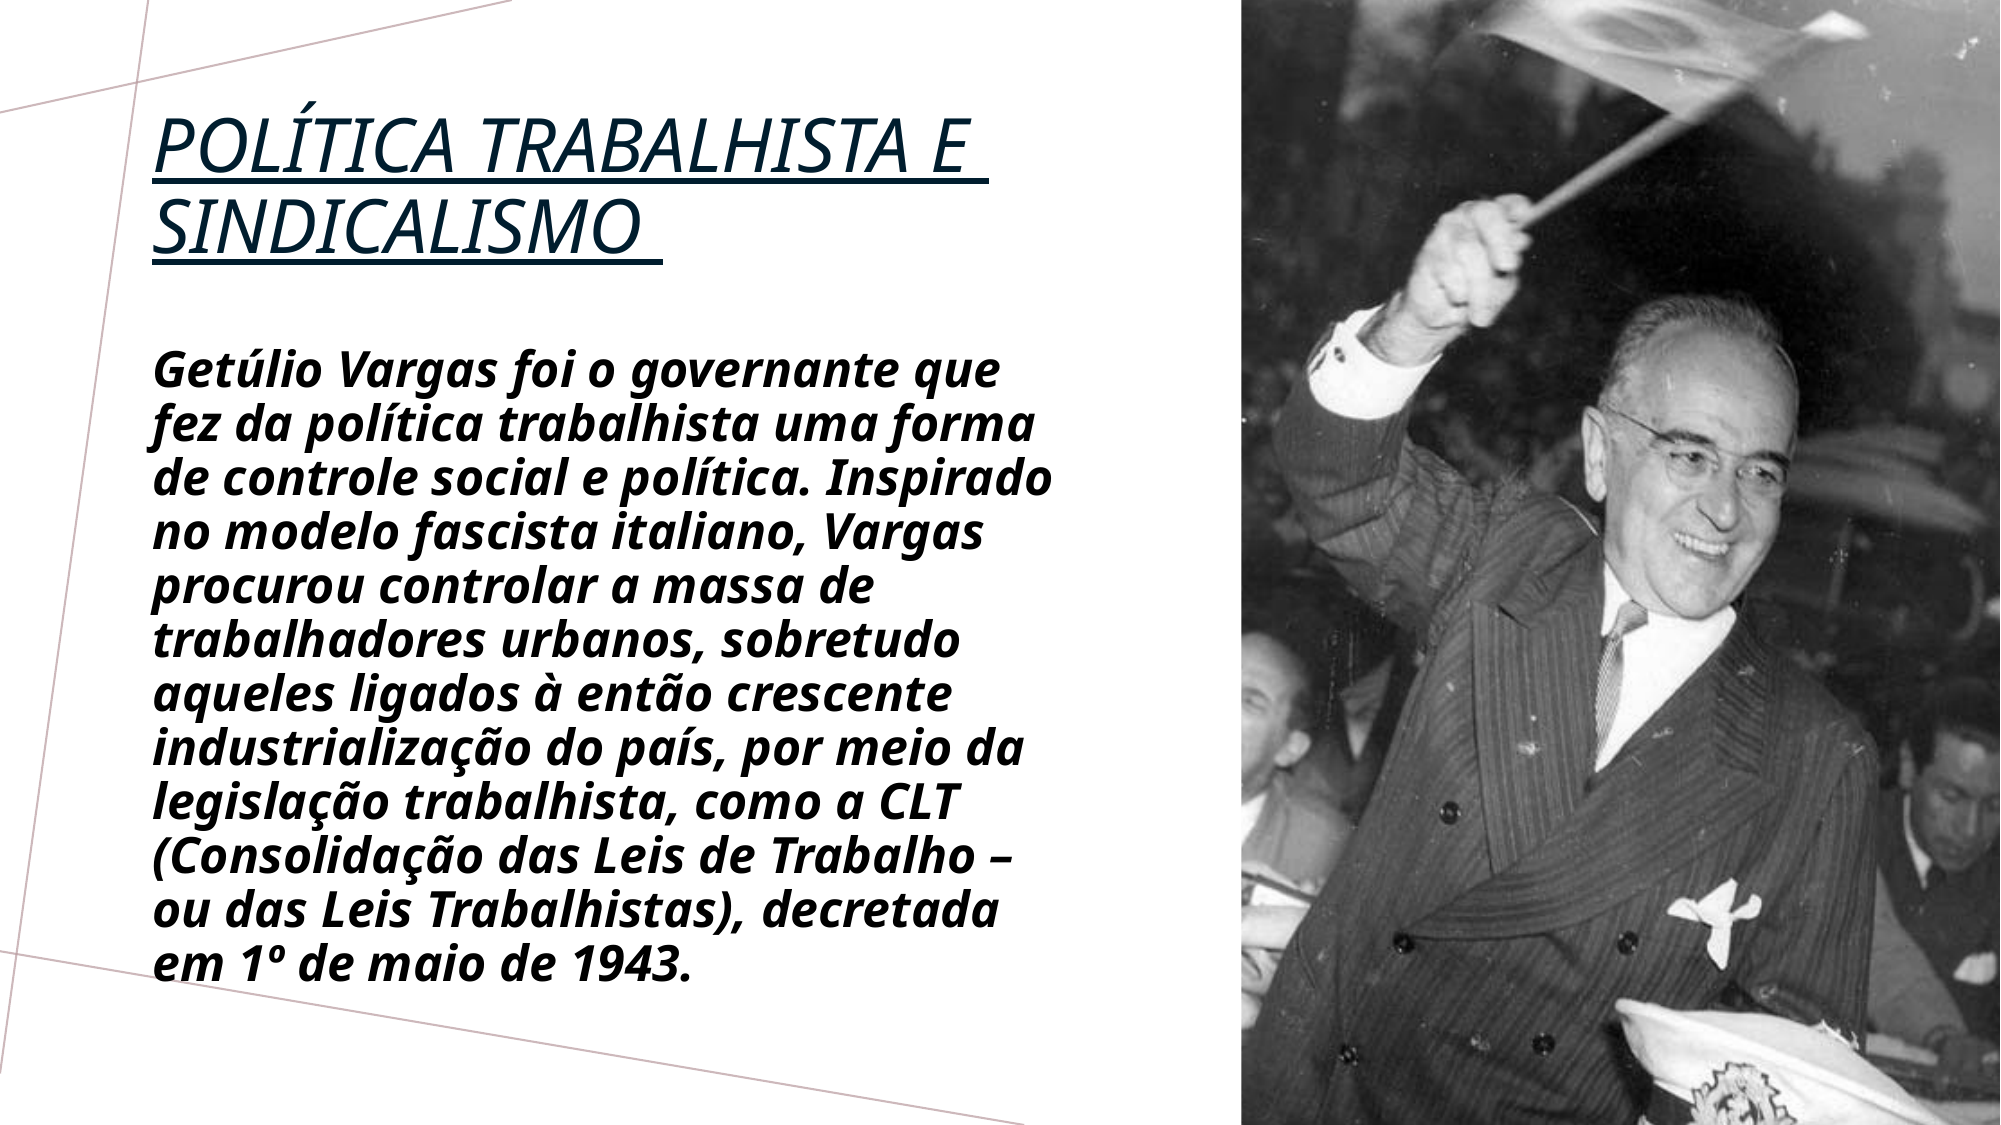

# Política trabalhista e sindicalismo
Getúlio Vargas foi o governante que fez da política trabalhista uma forma de controle social e política. Inspirado no modelo fascista italiano, Vargas procurou controlar a massa de trabalhadores urbanos, sobretudo aqueles ligados à então crescente industrialização do país, por meio da legislação trabalhista, como a CLT (Consolidação das Leis de Trabalho – ou das Leis Trabalhistas), decretada em 1º de maio de 1943.